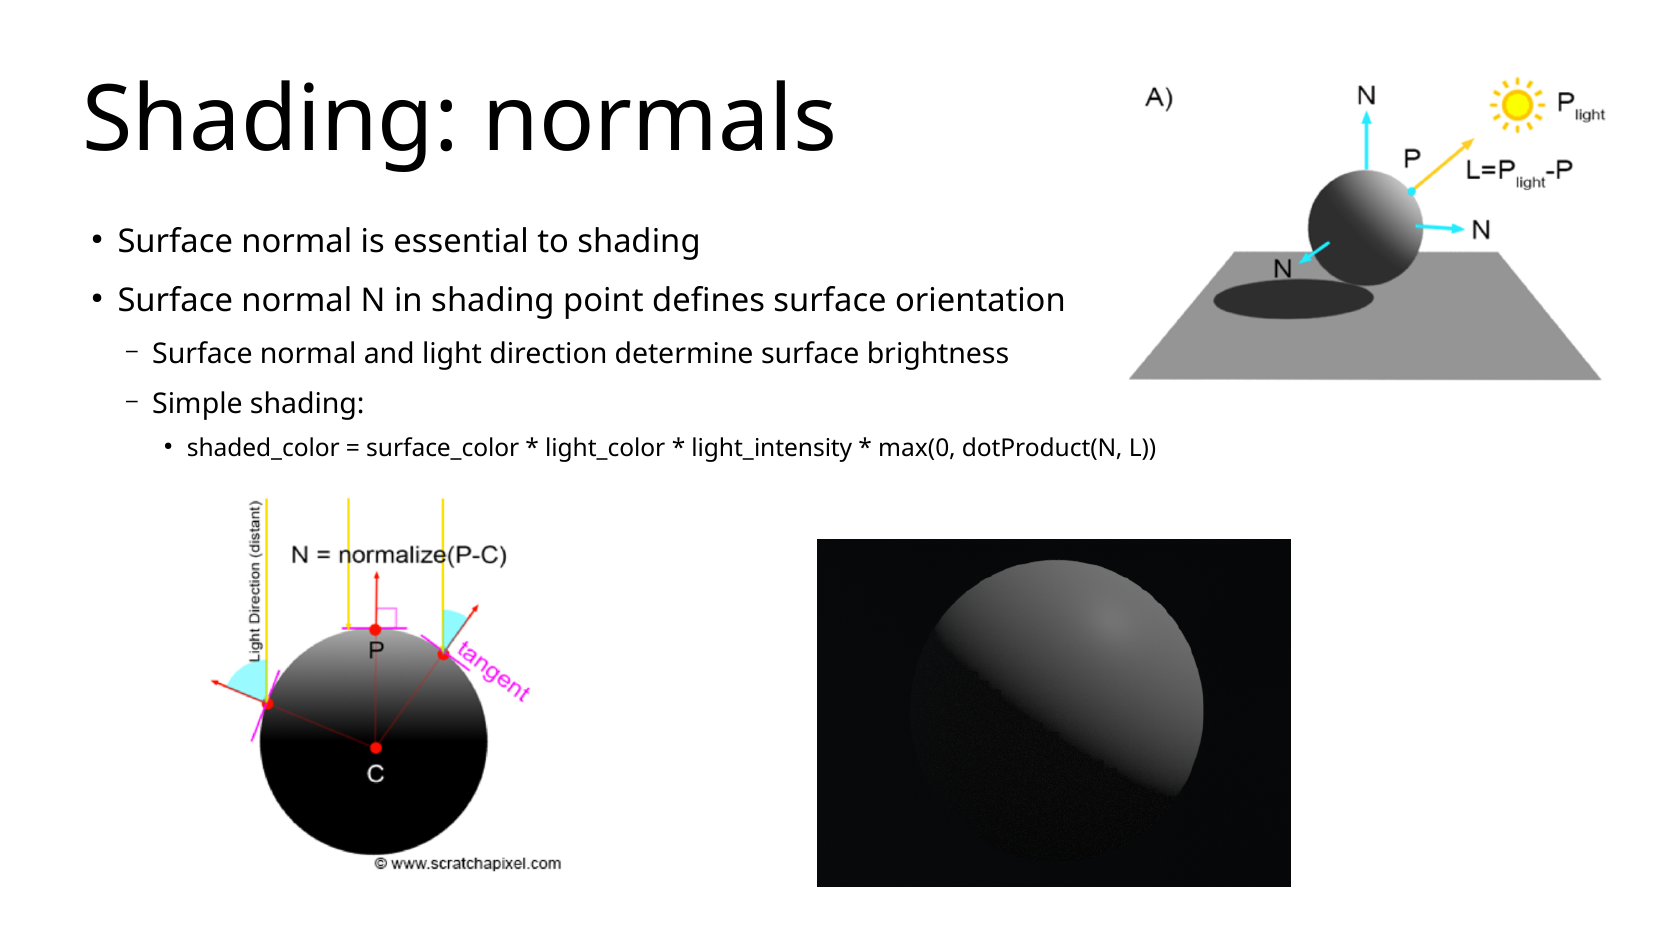

# Shading: normals
Surface normal is essential to shading
Surface normal N in shading point defines surface orientation
Surface normal and light direction determine surface brightness
Simple shading:
shaded_color = surface_color * light_color * light_intensity * max(0, dotProduct(N, L))